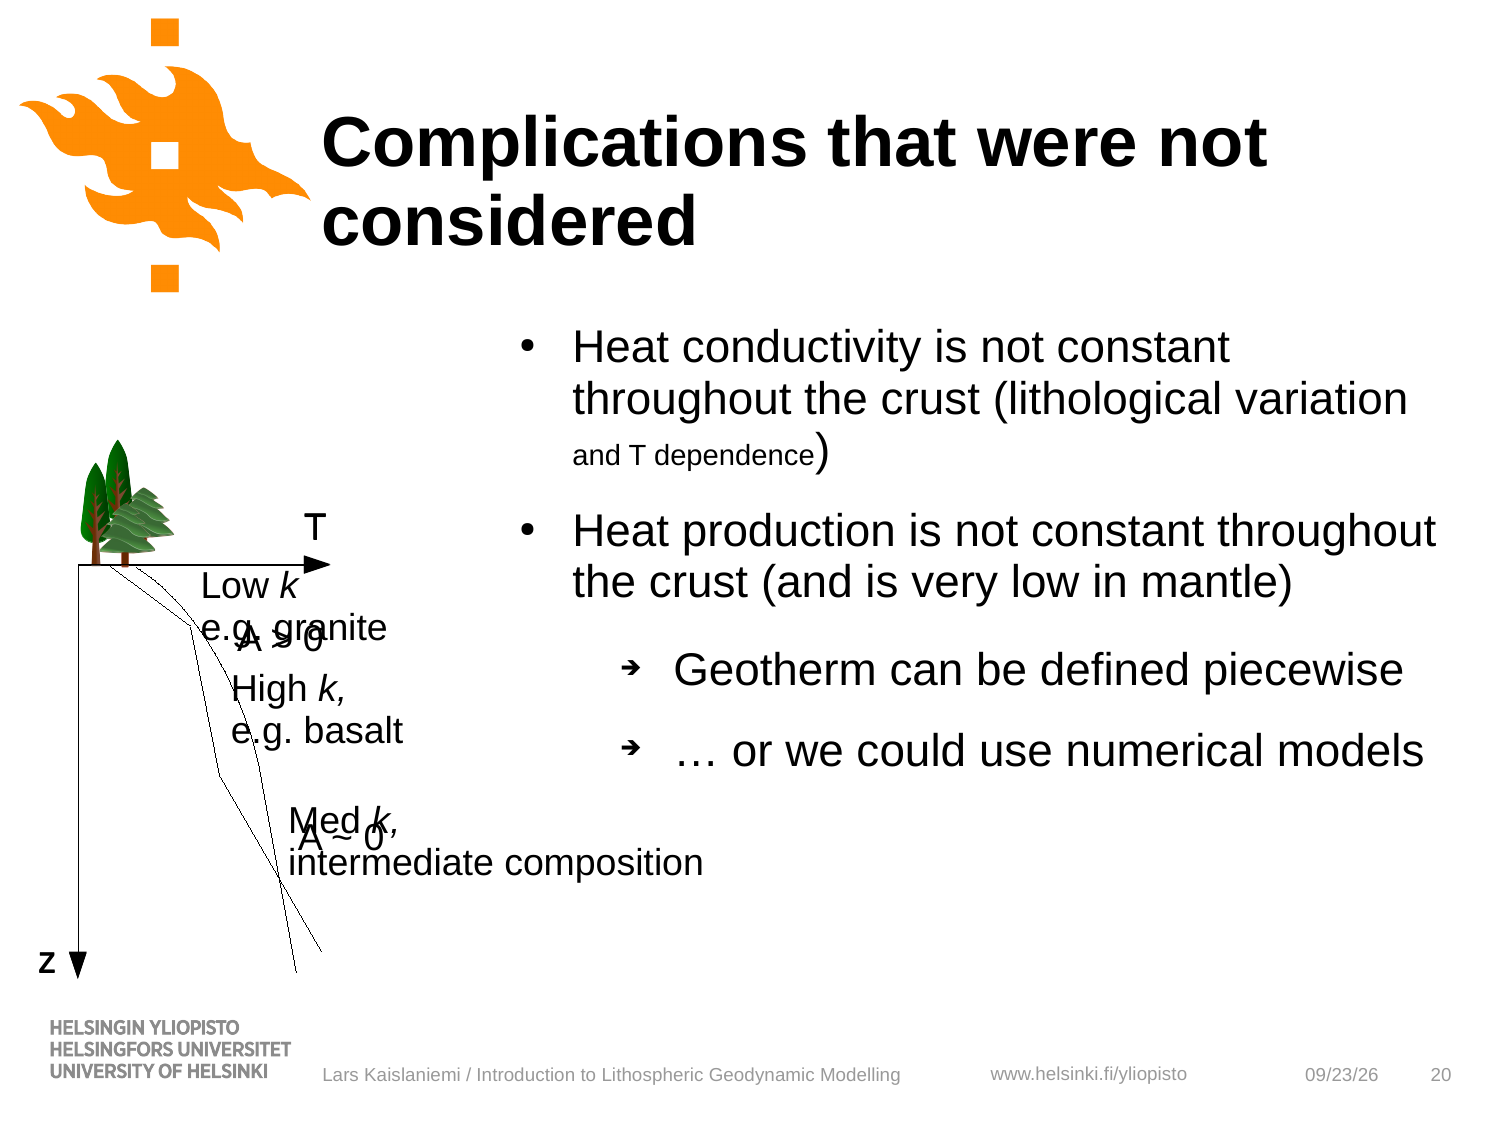

# Complications that were not considered
Heat conductivity is not constant throughout the crust (lithological variation and T dependence)
Heat production is not constant throughout the crust (and is very low in mantle)
T
z
Low k
e.g. granite
High k,
e.g. basalt
Med k,
intermediate composition
T
z
A > 0
A ~ 0
Geotherm can be defined piecewise
… or we could use numerical models
Lars Kaislaniemi / Introduction to Lithospheric Geodynamic Modelling
20